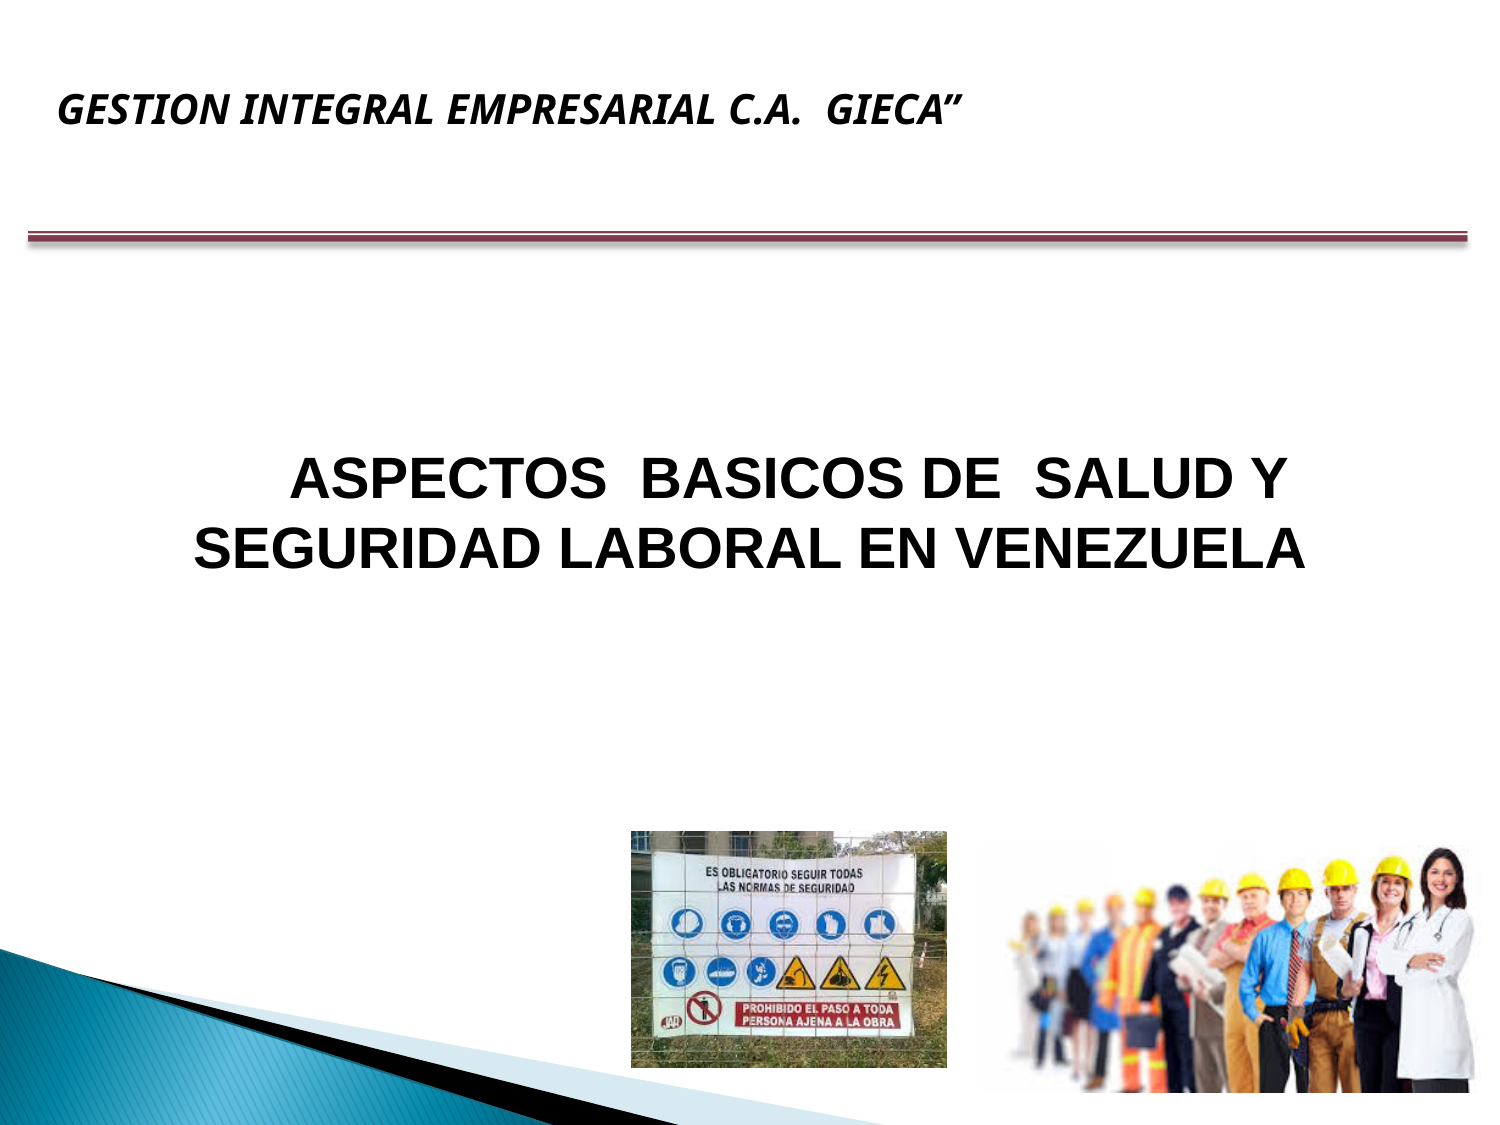

GESTION INTEGRAL EMPRESARIAL C.A. GIECA”
 ASPECTOS BASICOS DE SALUD Y SEGURIDAD LABORAL EN VENEZUELA